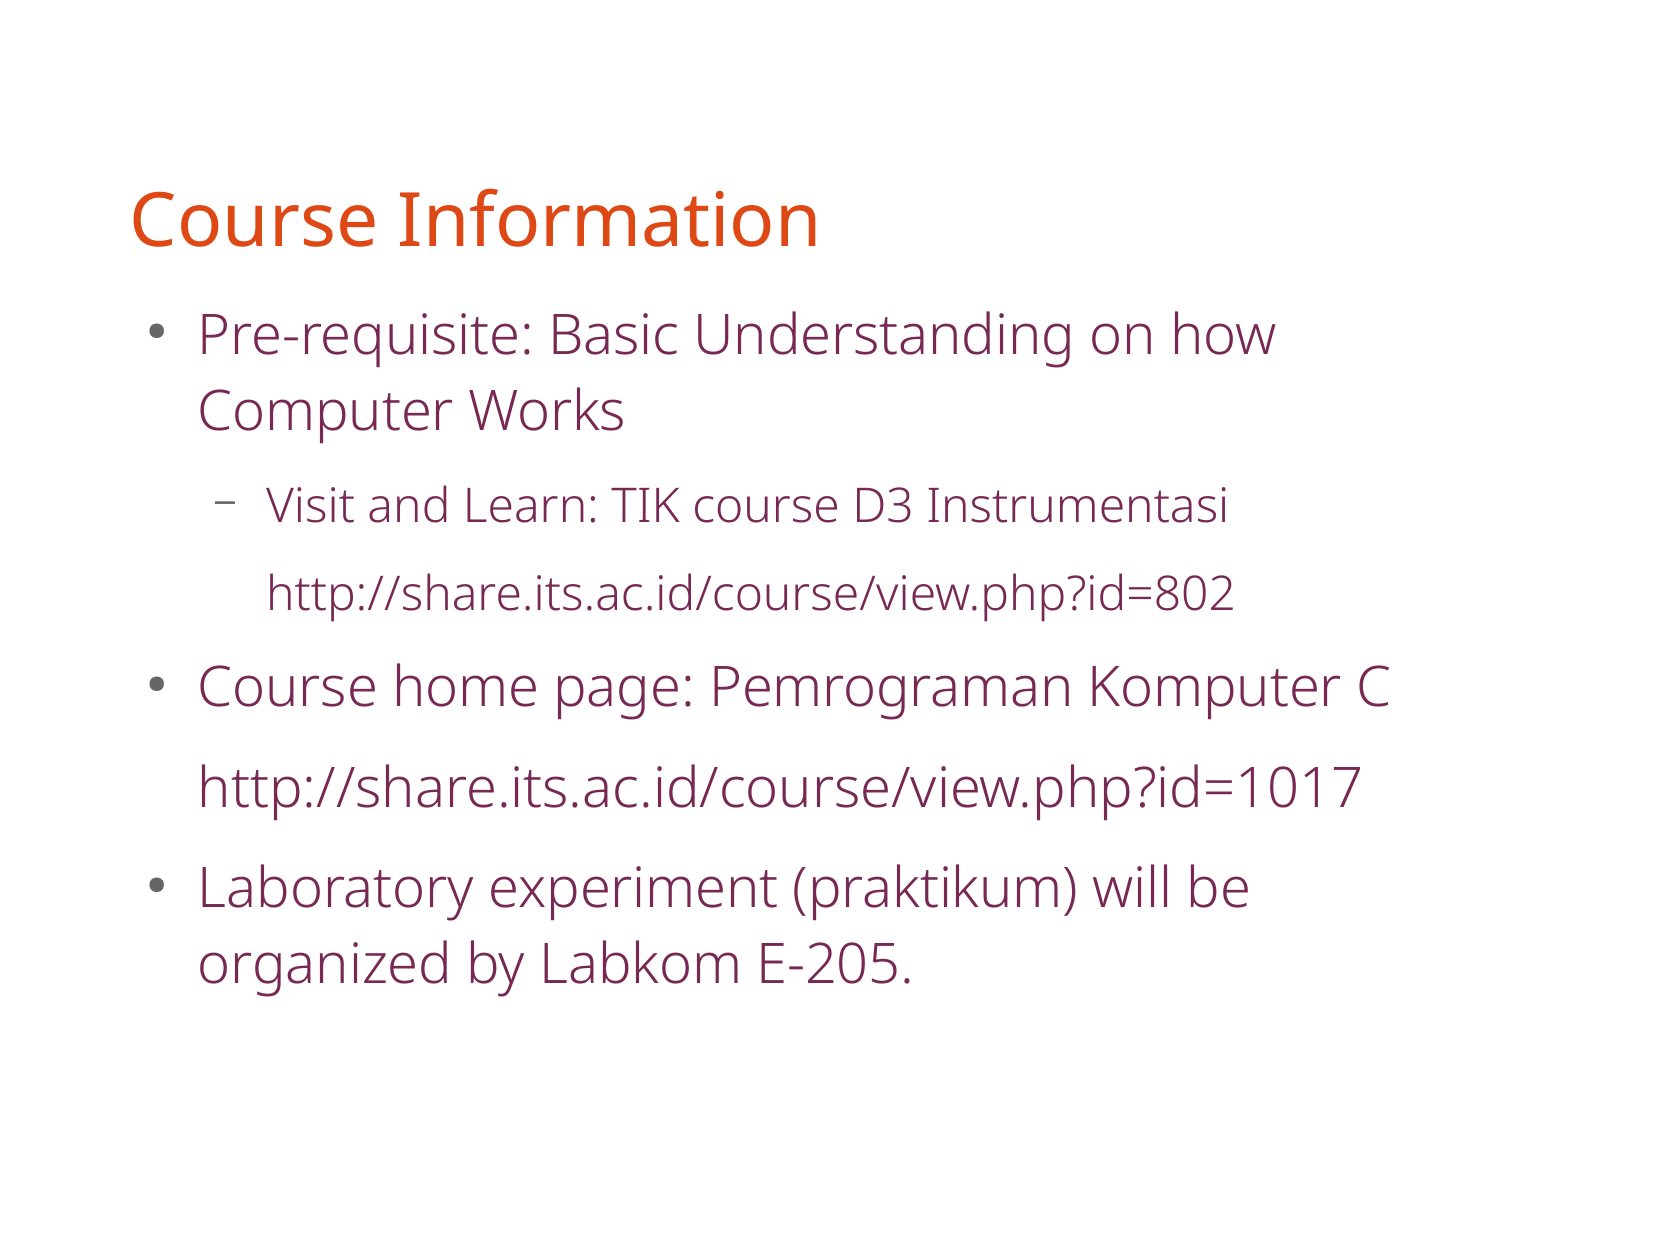

# Course Information
Pre-requisite: Basic Understanding on how Computer Works
Visit and Learn: TIK course D3 Instrumentasi
http://share.its.ac.id/course/view.php?id=802
Course home page: Pemrograman Komputer C
http://share.its.ac.id/course/view.php?id=1017
Laboratory experiment (praktikum) will be organized by Labkom E-205.